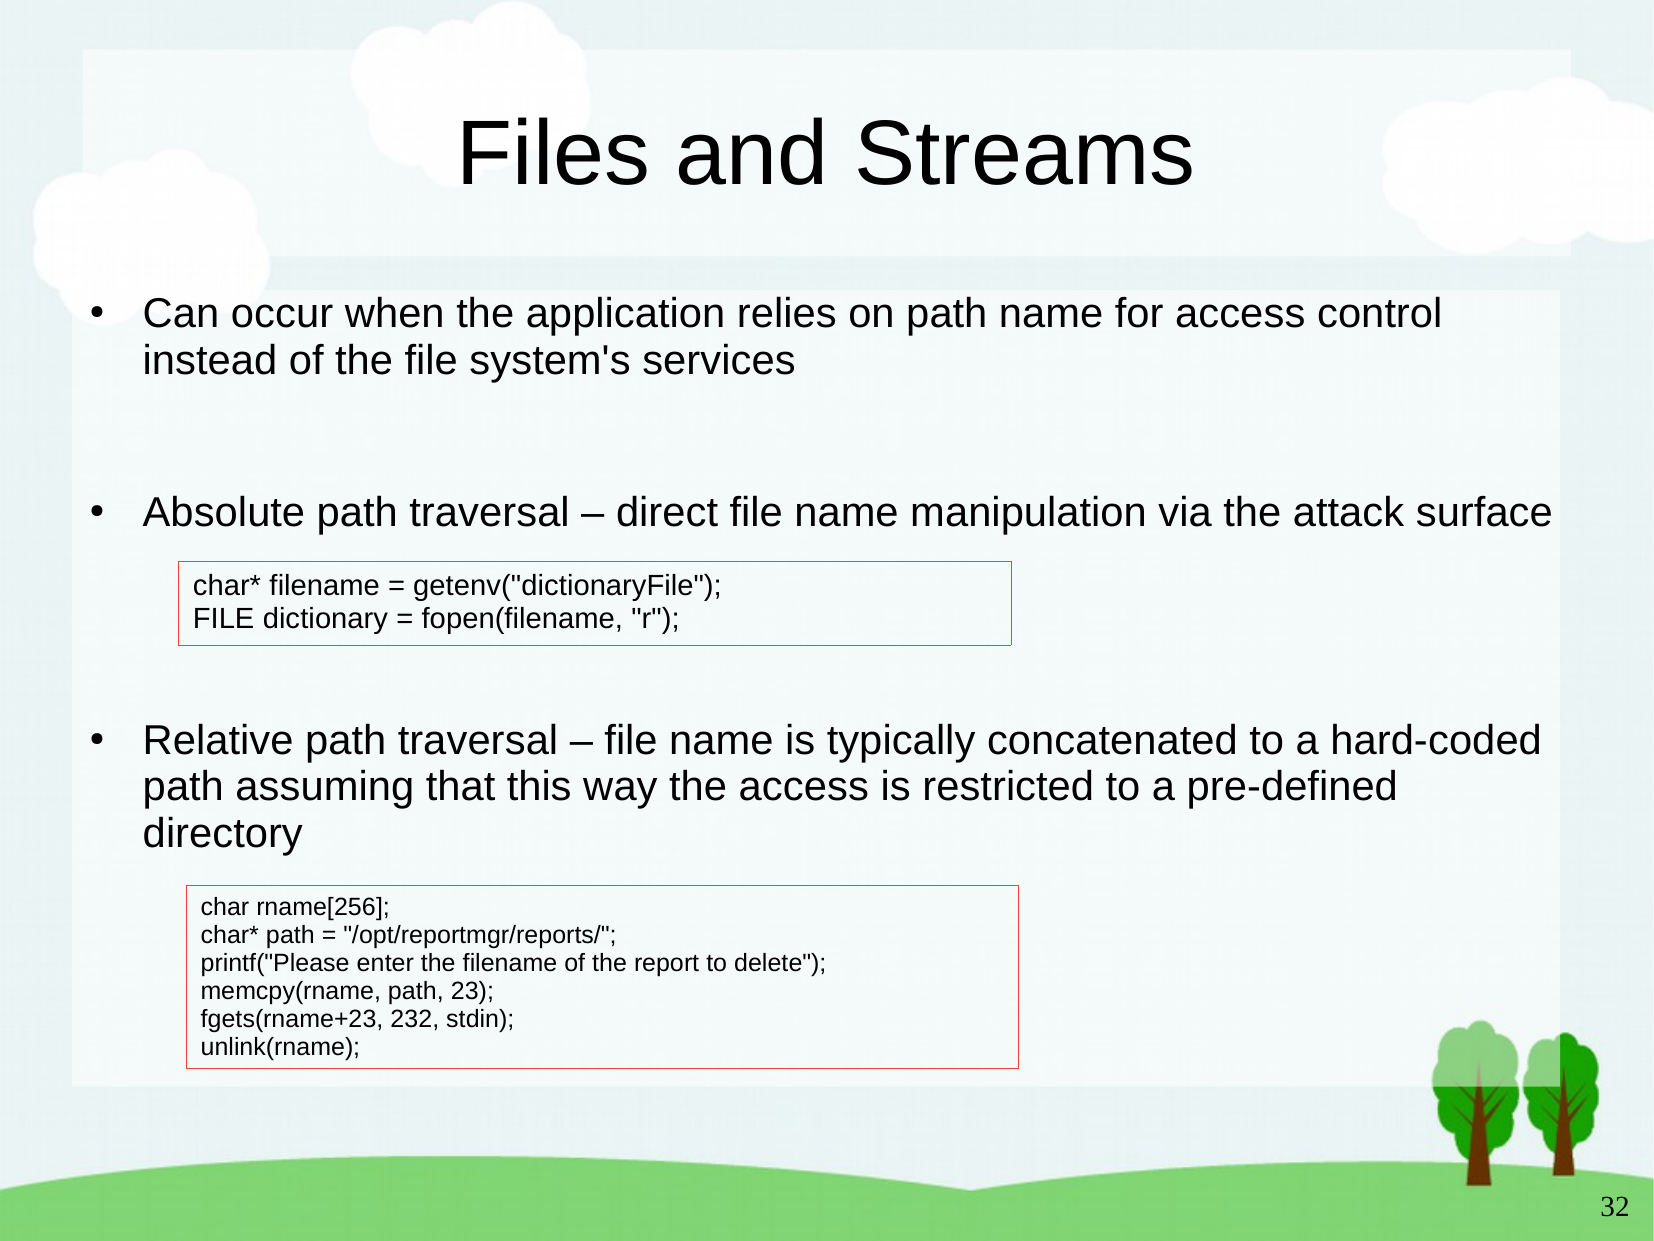

# Files and Streams
Can occur when the application relies on path name for access control instead of the file system's services
Absolute path traversal – direct file name manipulation via the attack surface
Relative path traversal – file name is typically concatenated to a hard-coded path assuming that this way the access is restricted to a pre-defined directory
| char\* filename = getenv("dictionaryFile"); FILE dictionary = fopen(filename, "r"); |
| --- |
| char rname[256]; char\* path = "/opt/reportmgr/reports/"; printf("Please enter the filename of the report to delete"); memcpy(rname, path, 23); fgets(rname+23, 232, stdin); unlink(rname); |
| --- |
32